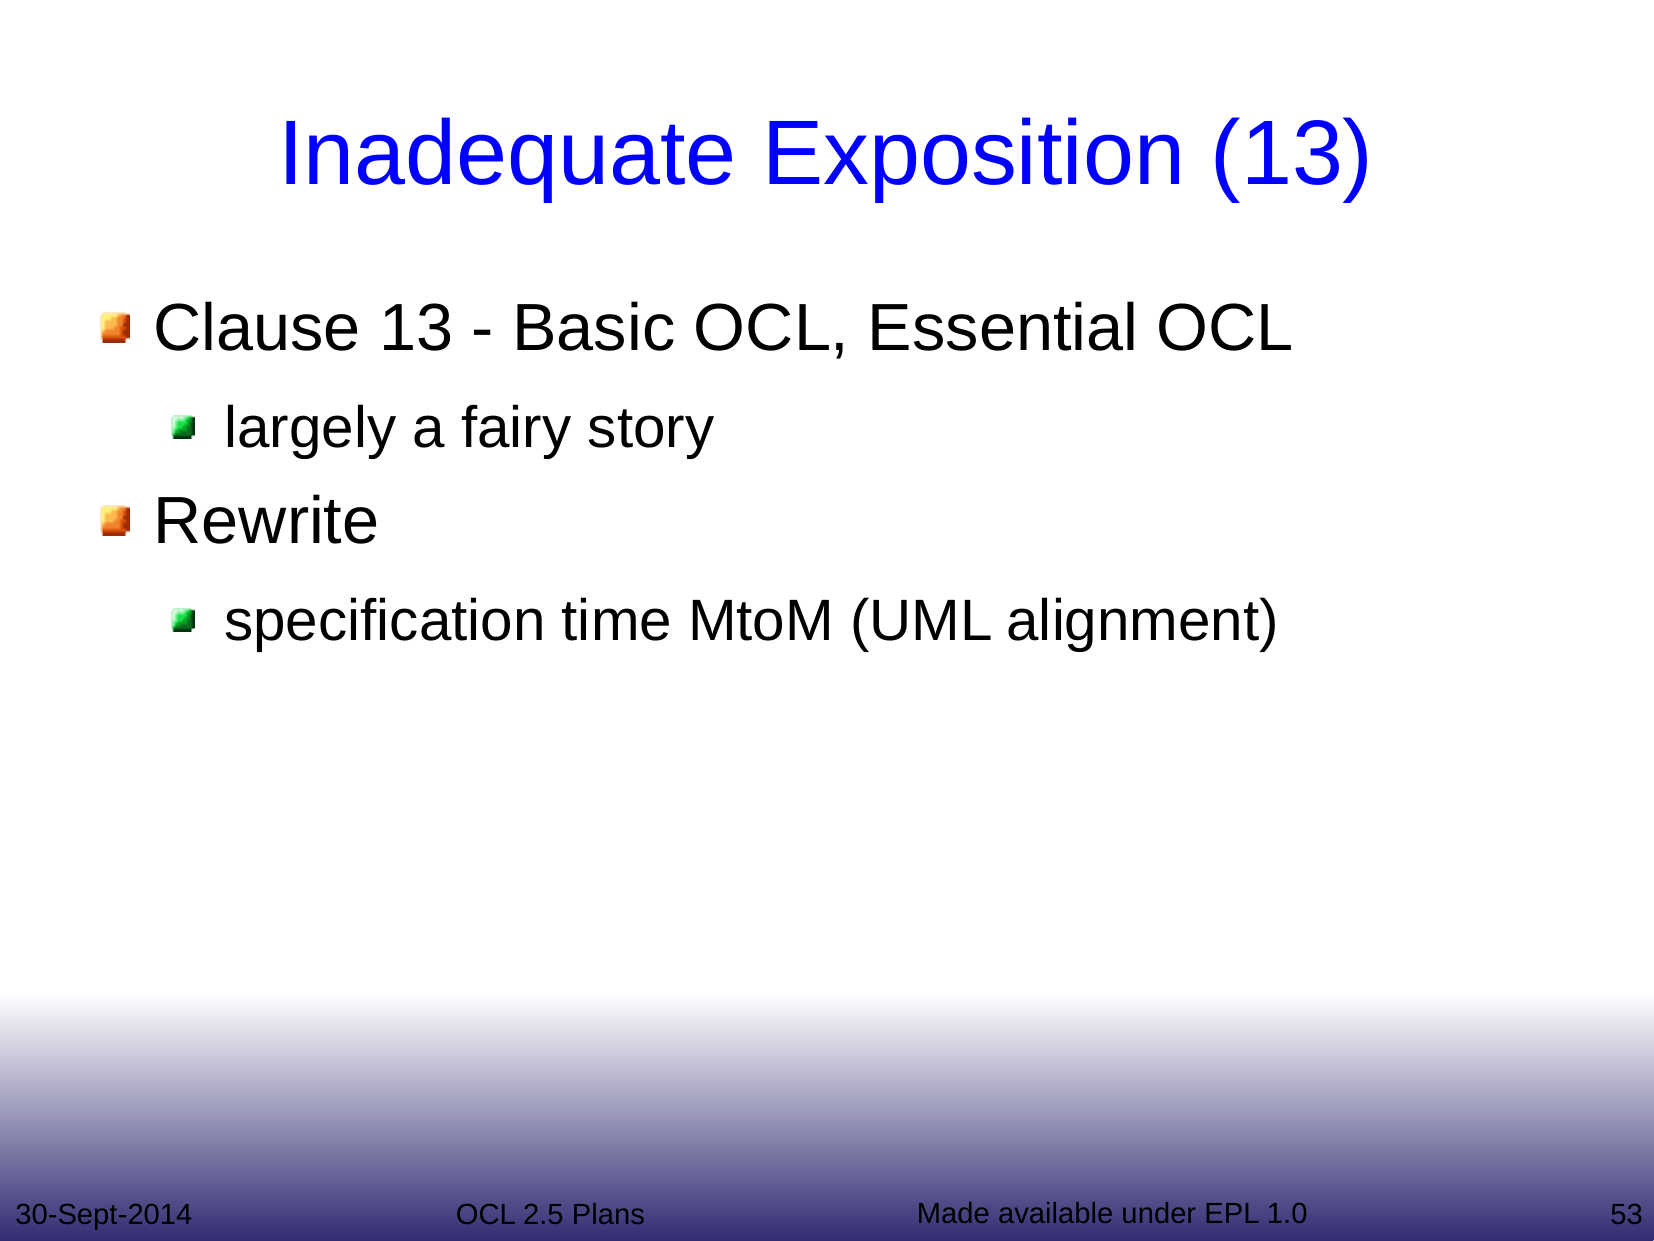

# Inadequate Exposition (13)
Clause 13 - Basic OCL, Essential OCL
largely a fairy story
Rewrite
specification time MtoM (UML alignment)
30-Sept-2014
OCL 2.5 Plans
53